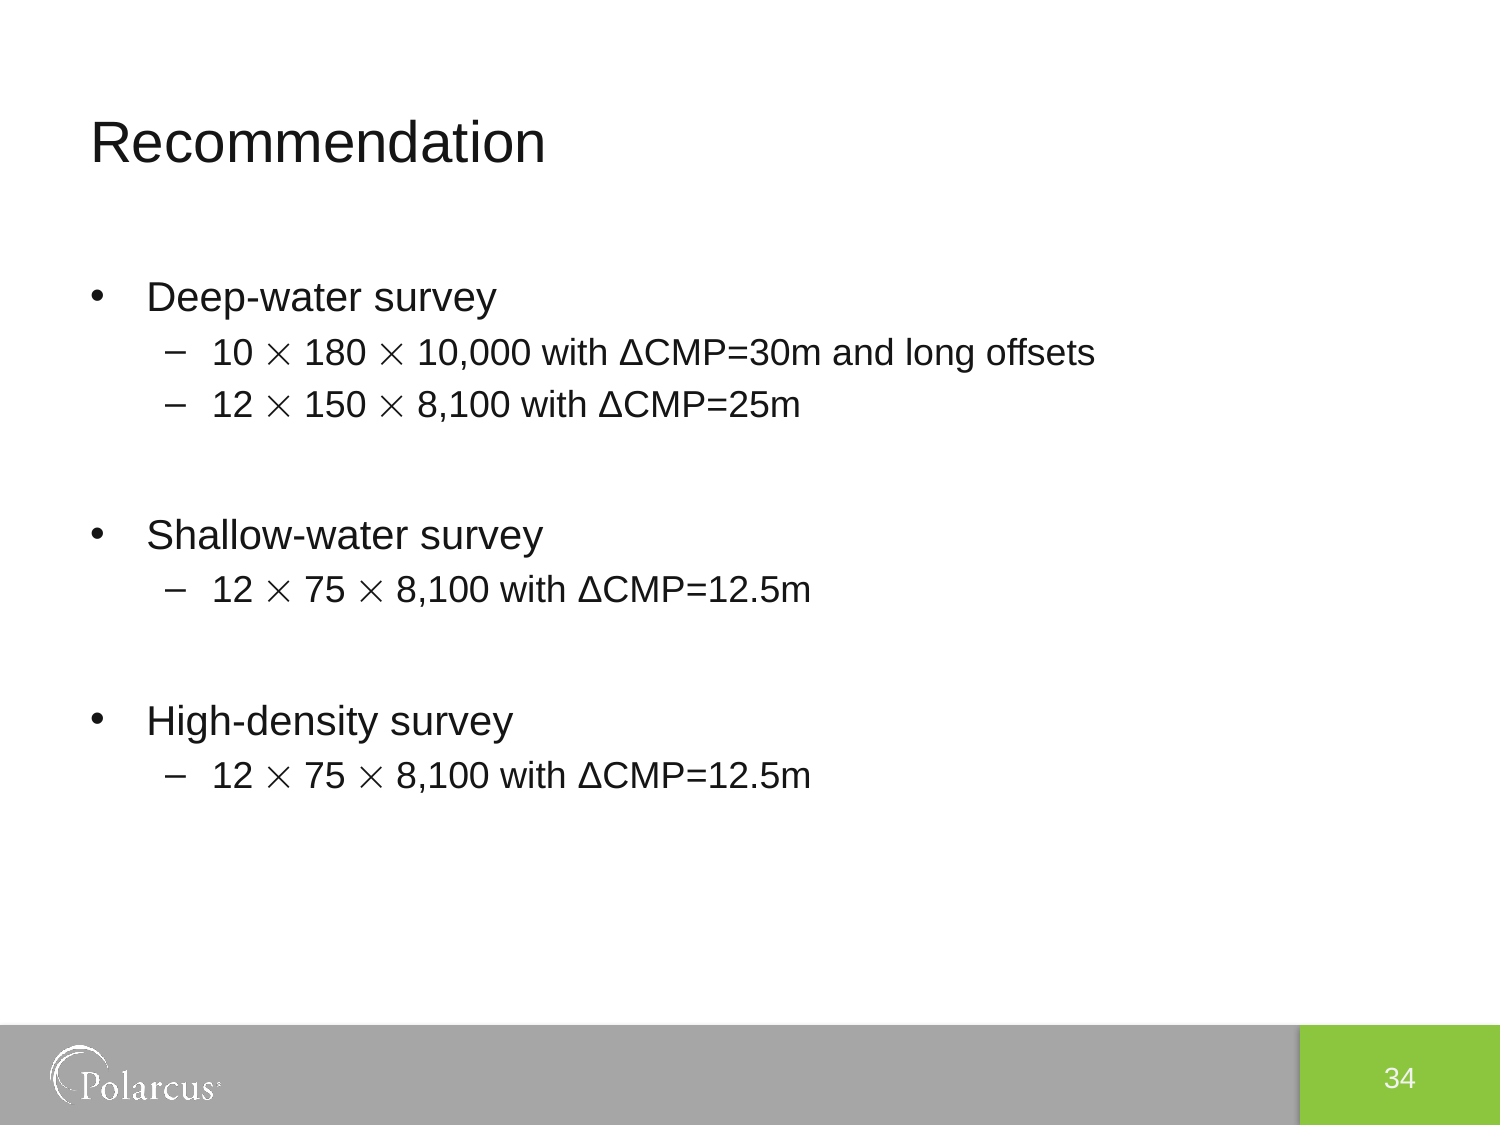

# Recommendation
Deep-water survey
10  180  10,000 with ΔCMP=30m and long offsets
12  150  8,100 with ΔCMP=25m
Shallow-water survey
12  75  8,100 with ΔCMP=12.5m
High-density survey
12  75  8,100 with ΔCMP=12.5m